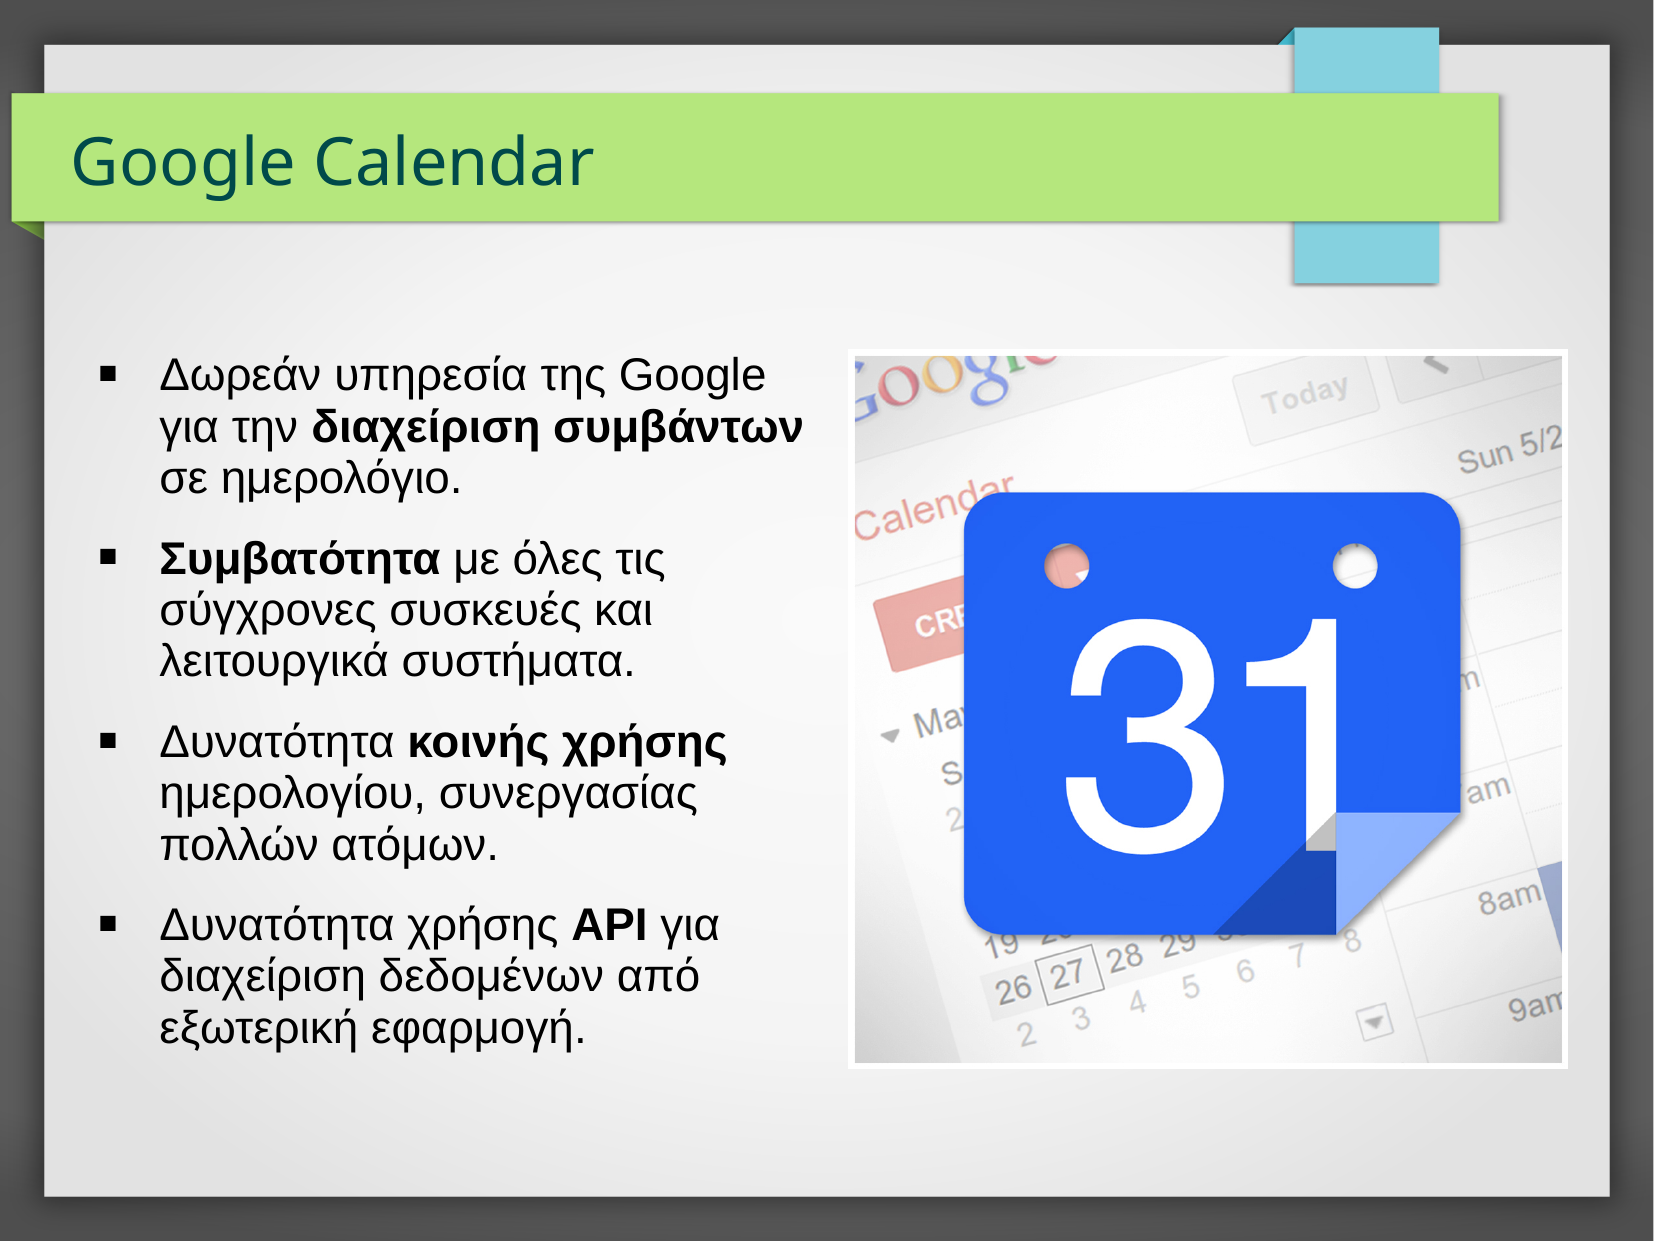

# Google Calendar
Δωρεάν υπηρεσία της Google για την διαχείριση συμβάντων σε ημερολόγιο.
Συμβατότητα με όλες τις σύγχρονες συσκευές και λειτουργικά συστήματα.
Δυνατότητα κοινής χρήσης ημερολογίου, συνεργασίας πολλών ατόμων.
Δυνατότητα χρήσης API για διαχείριση δεδομένων από εξωτερική εφαρμογή.